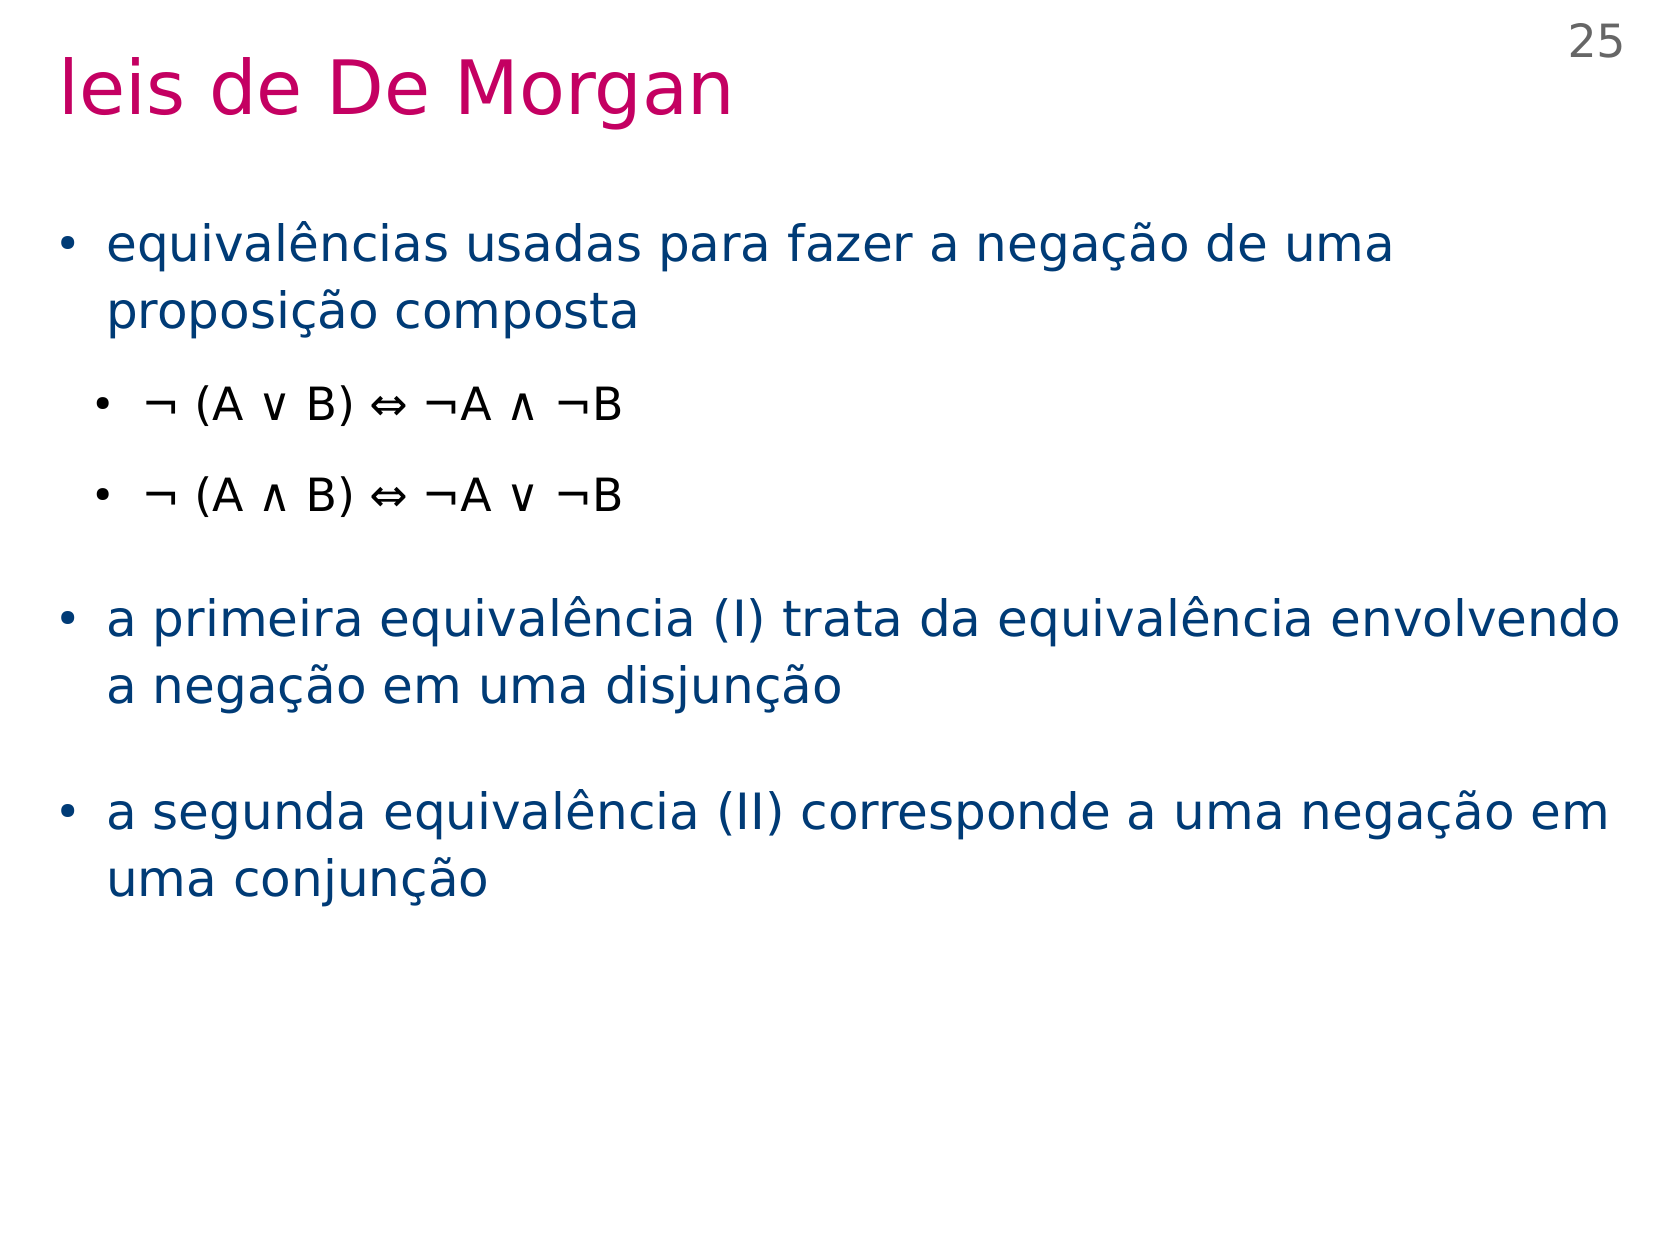

25
# leis de De Morgan
equivalências usadas para fazer a negação de uma proposição composta
¬ (A ∨ B) ⇔ ¬A ∧ ¬B
¬ (A ∧ B) ⇔ ¬A ∨ ¬B
a primeira equivalência (I) trata da equivalência envolvendo a negação em uma disjunção
a segunda equivalência (II) corresponde a uma negação em uma conjunção